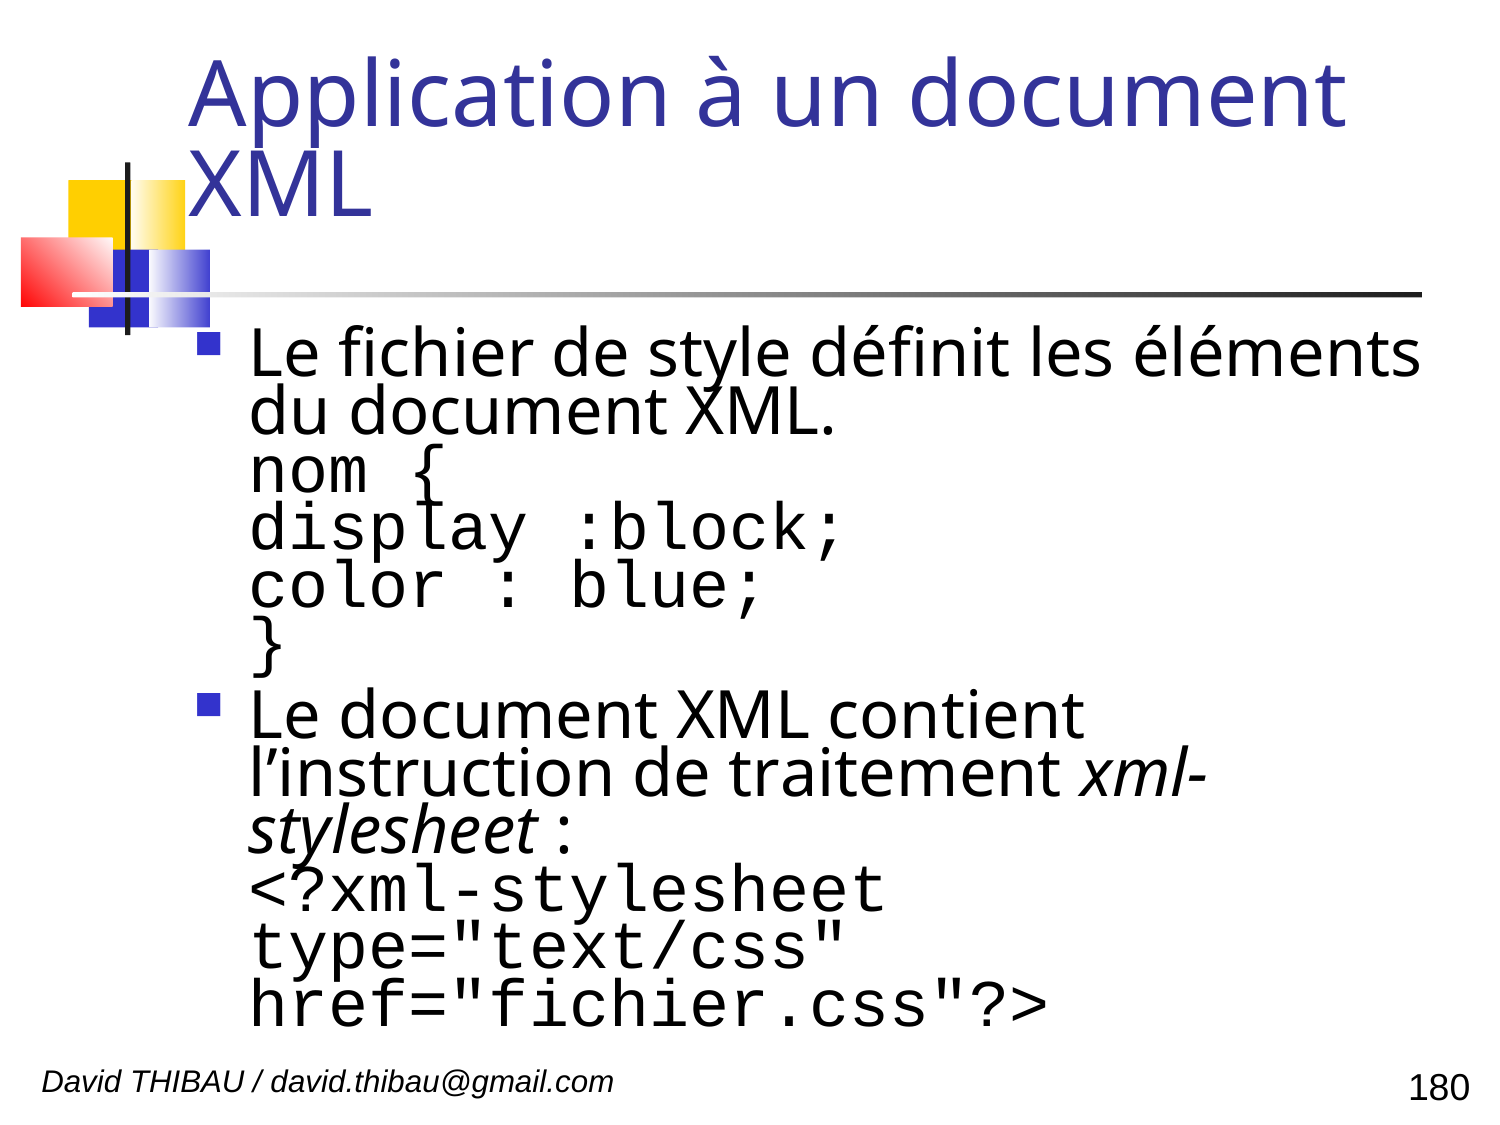

# Application à un document XML
Le fichier de style définit les éléments du document XML.
nom {
display :block;
color : blue;
}
Le document XML contient l’instruction de traitement xml-stylesheet :
<?xml-stylesheet type="text/css" href="fichier.css"?>